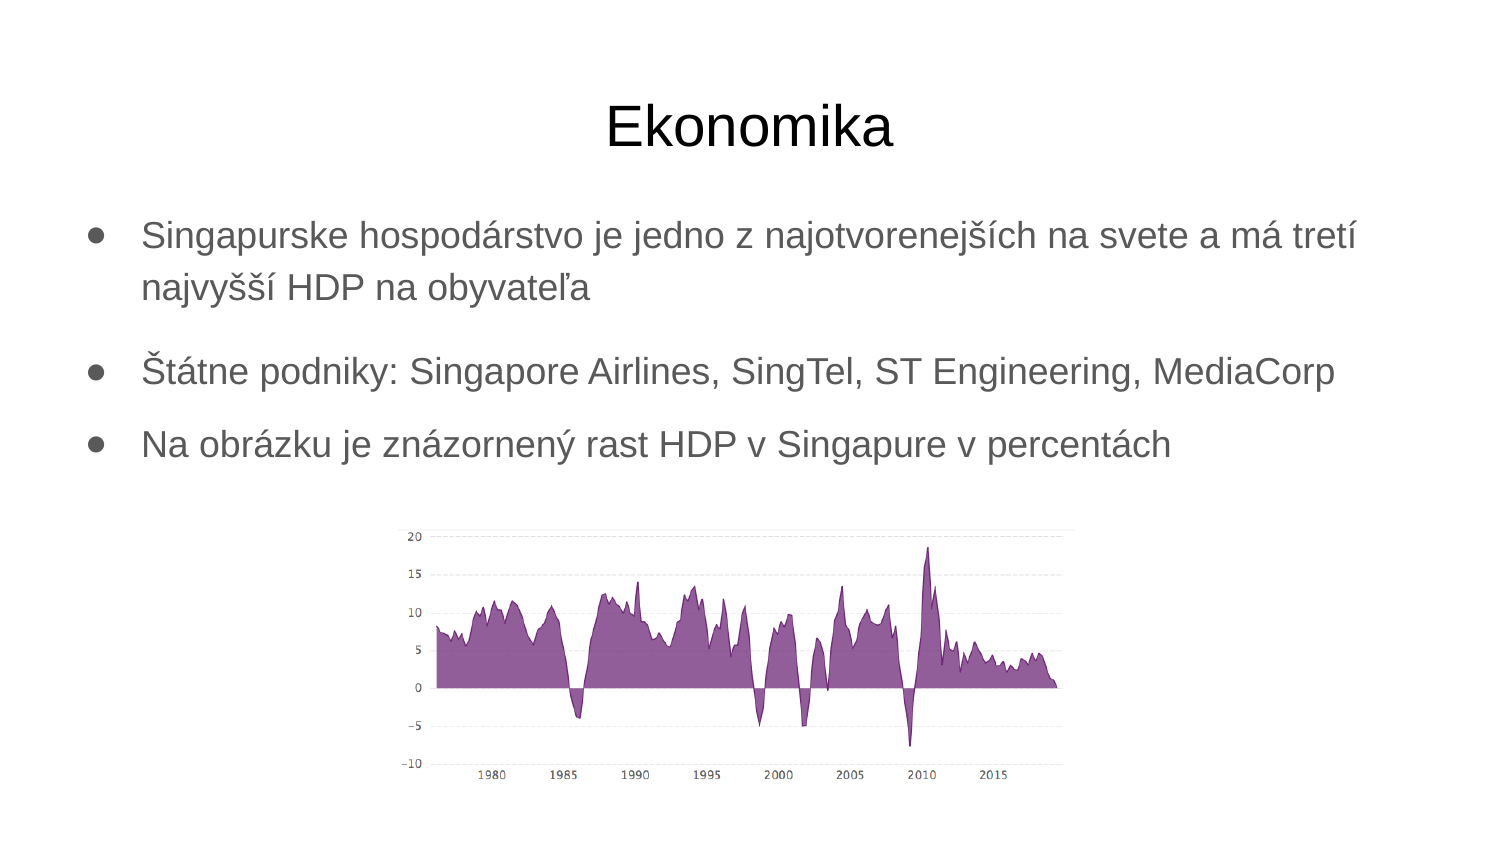

# Ekonomika
Singapurske hospodárstvo je jedno z najotvorenejších na svete a má tretí najvyšší HDP na obyvateľa
Štátne podniky: Singapore Airlines, SingTel, ST Engineering, MediaCorp
Na obrázku je znázornený rast HDP v Singapure v percentách